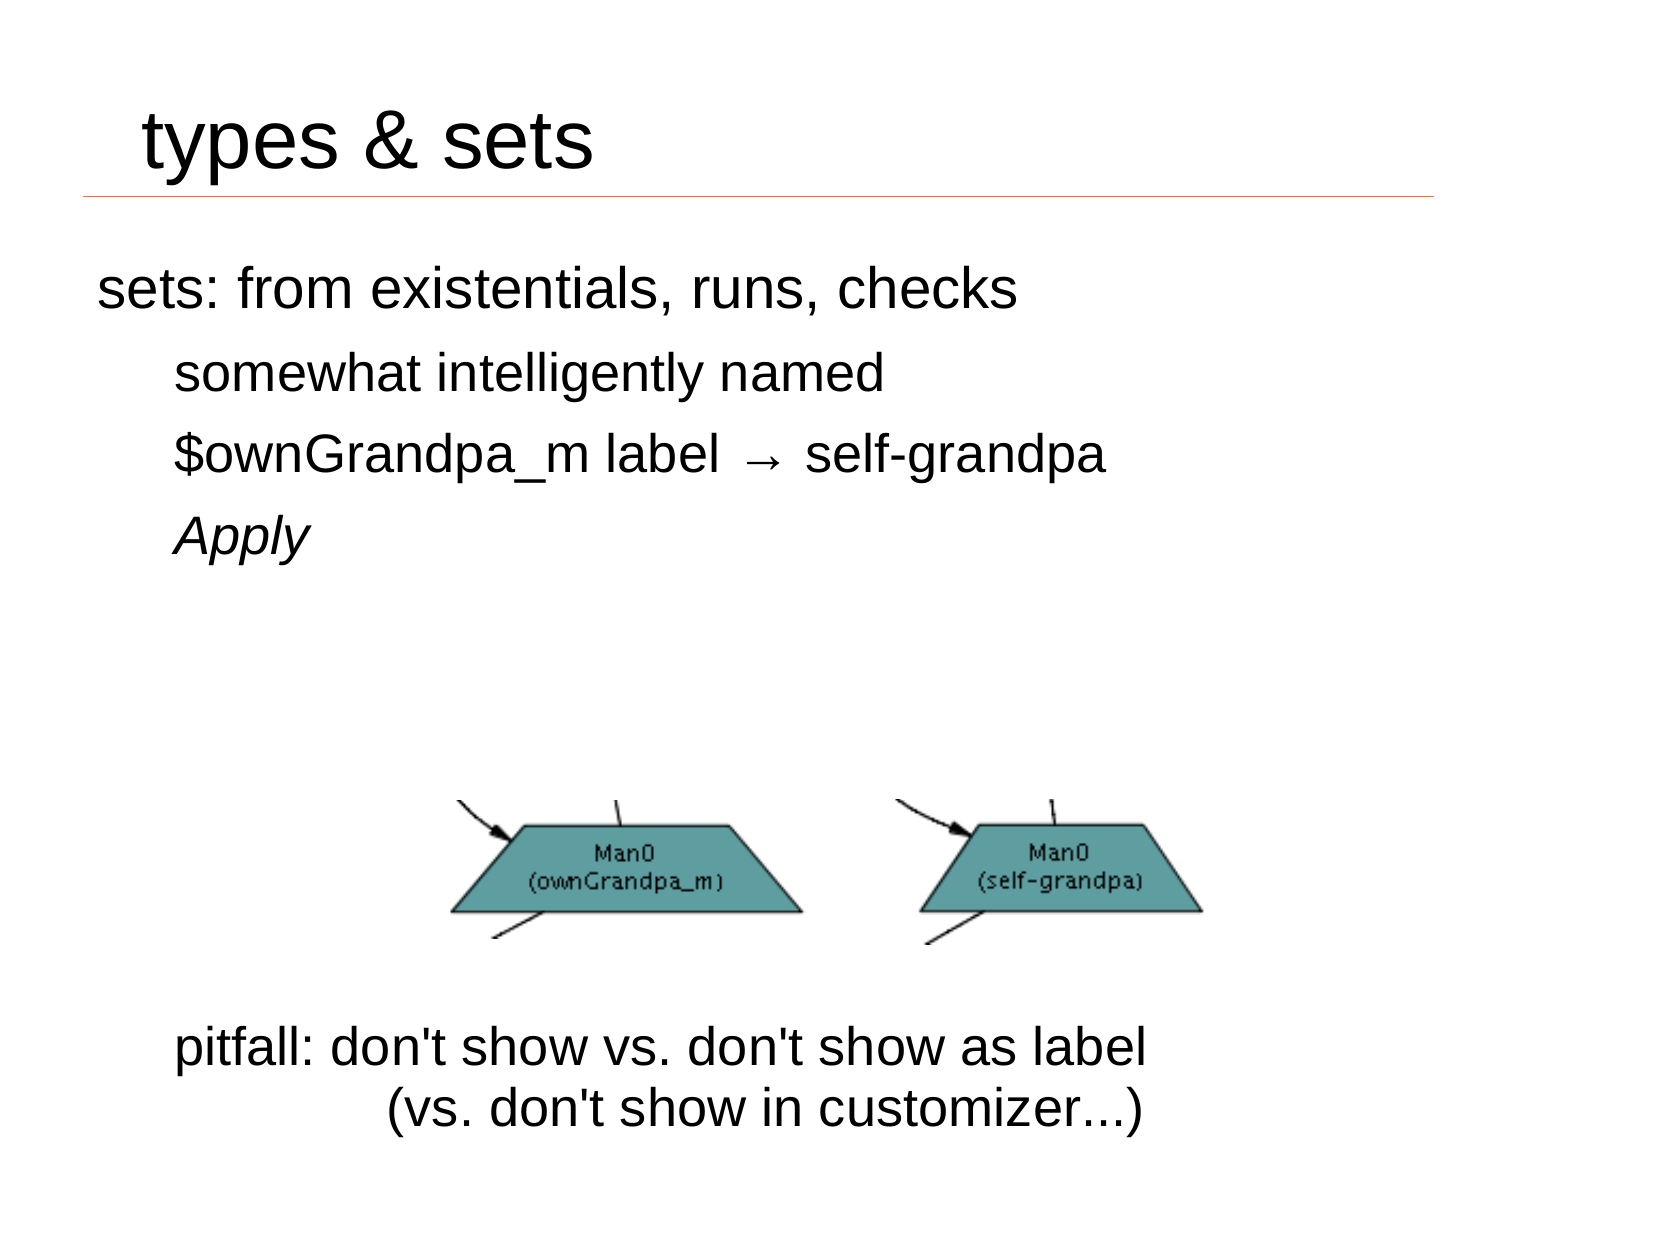

# types & sets
sets: from existentials, runs, checks
somewhat intelligently named
$ownGrandpa_m label → self-grandpa
Apply
pitfall: don't show vs. don't show as label
 (vs. don't show in customizer...)